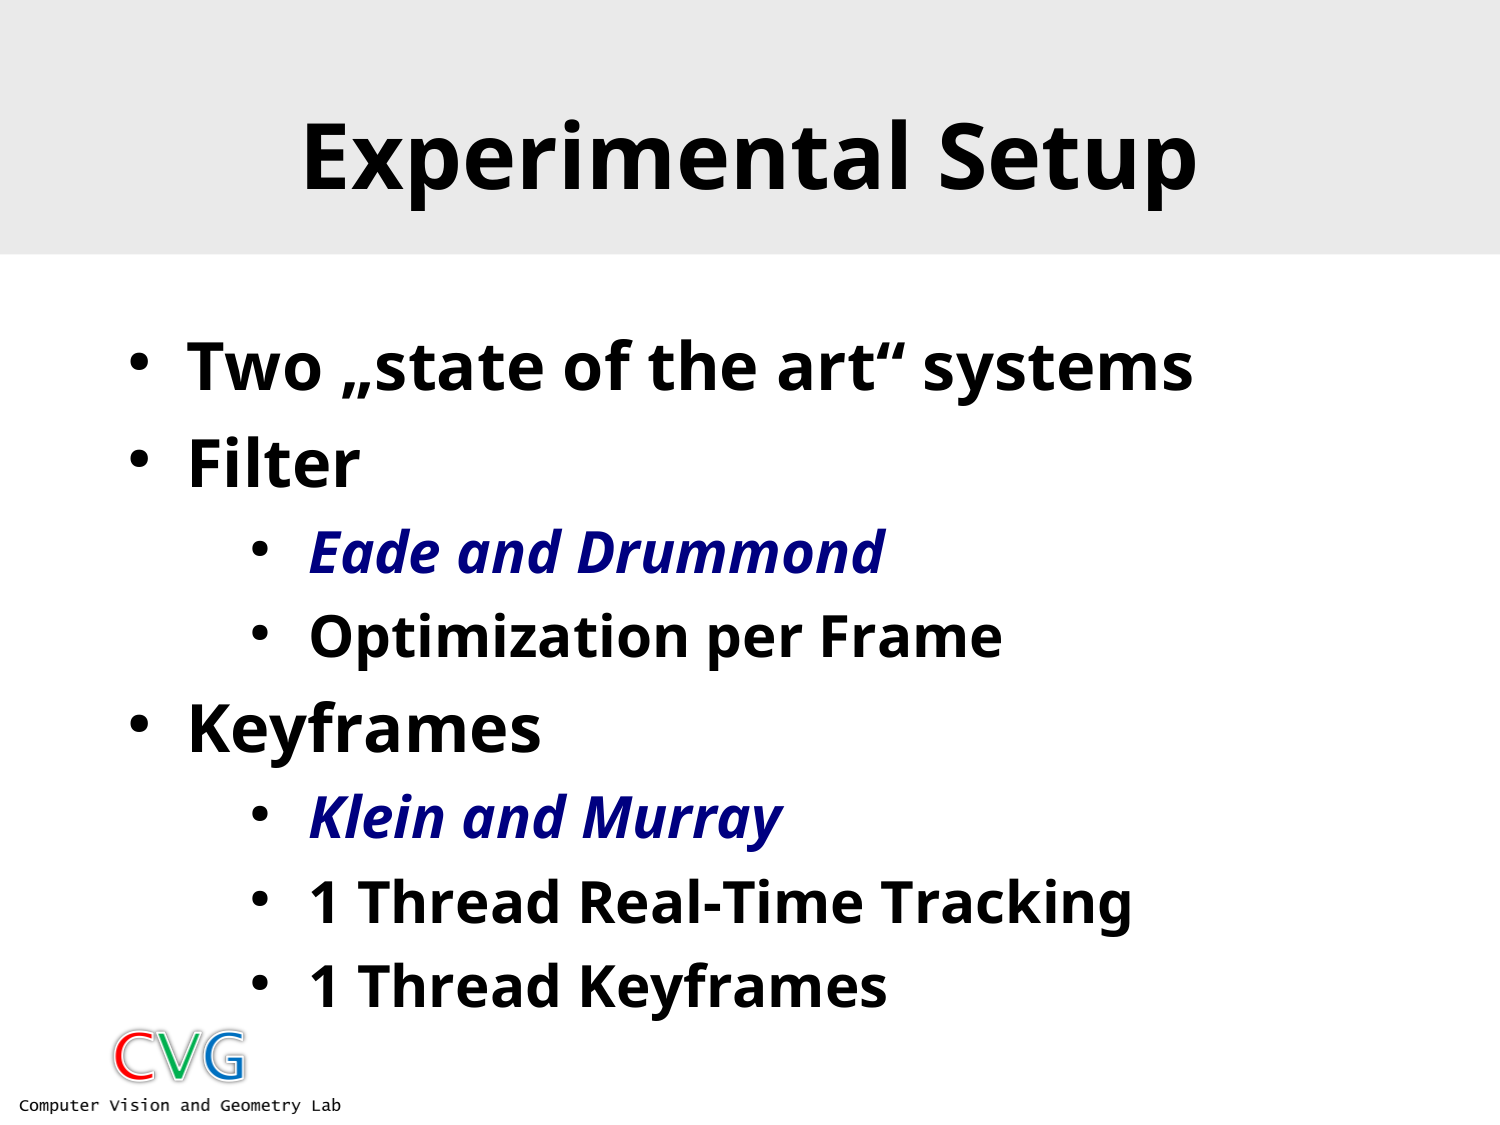

# Experimental Setup
Two „state of the art“ systems
Filter
Eade and Drummond
Optimization per Frame
Keyframes
Klein and Murray
1 Thread Real-Time Tracking
1 Thread Keyframes